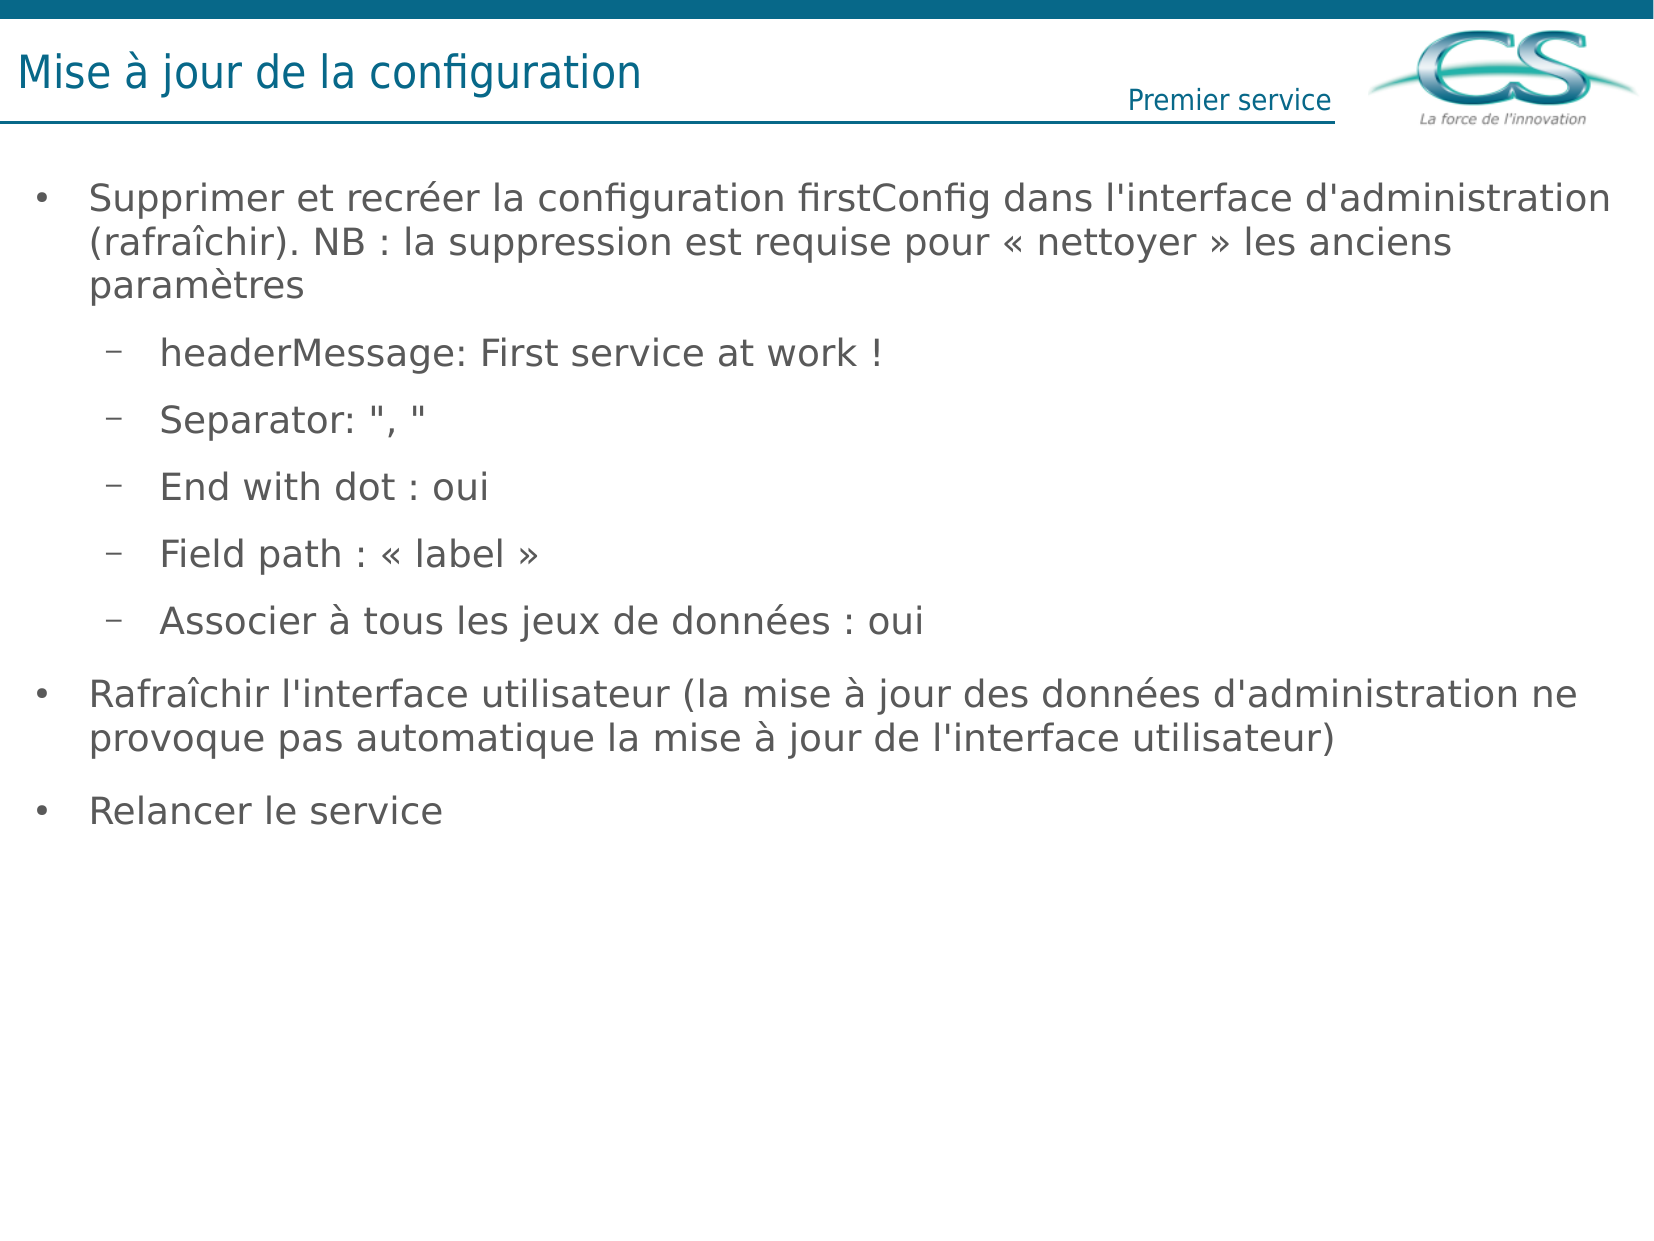

Mise à jour de la configuration
Premier service
# Supprimer et recréer la configuration firstConfig dans l'interface d'administration (rafraîchir). NB : la suppression est requise pour « nettoyer » les anciens paramètres
headerMessage: First service at work !
Separator: ", "
End with dot : oui
Field path : « label »
Associer à tous les jeux de données : oui
Rafraîchir l'interface utilisateur (la mise à jour des données d'administration ne provoque pas automatique la mise à jour de l'interface utilisateur)
Relancer le service